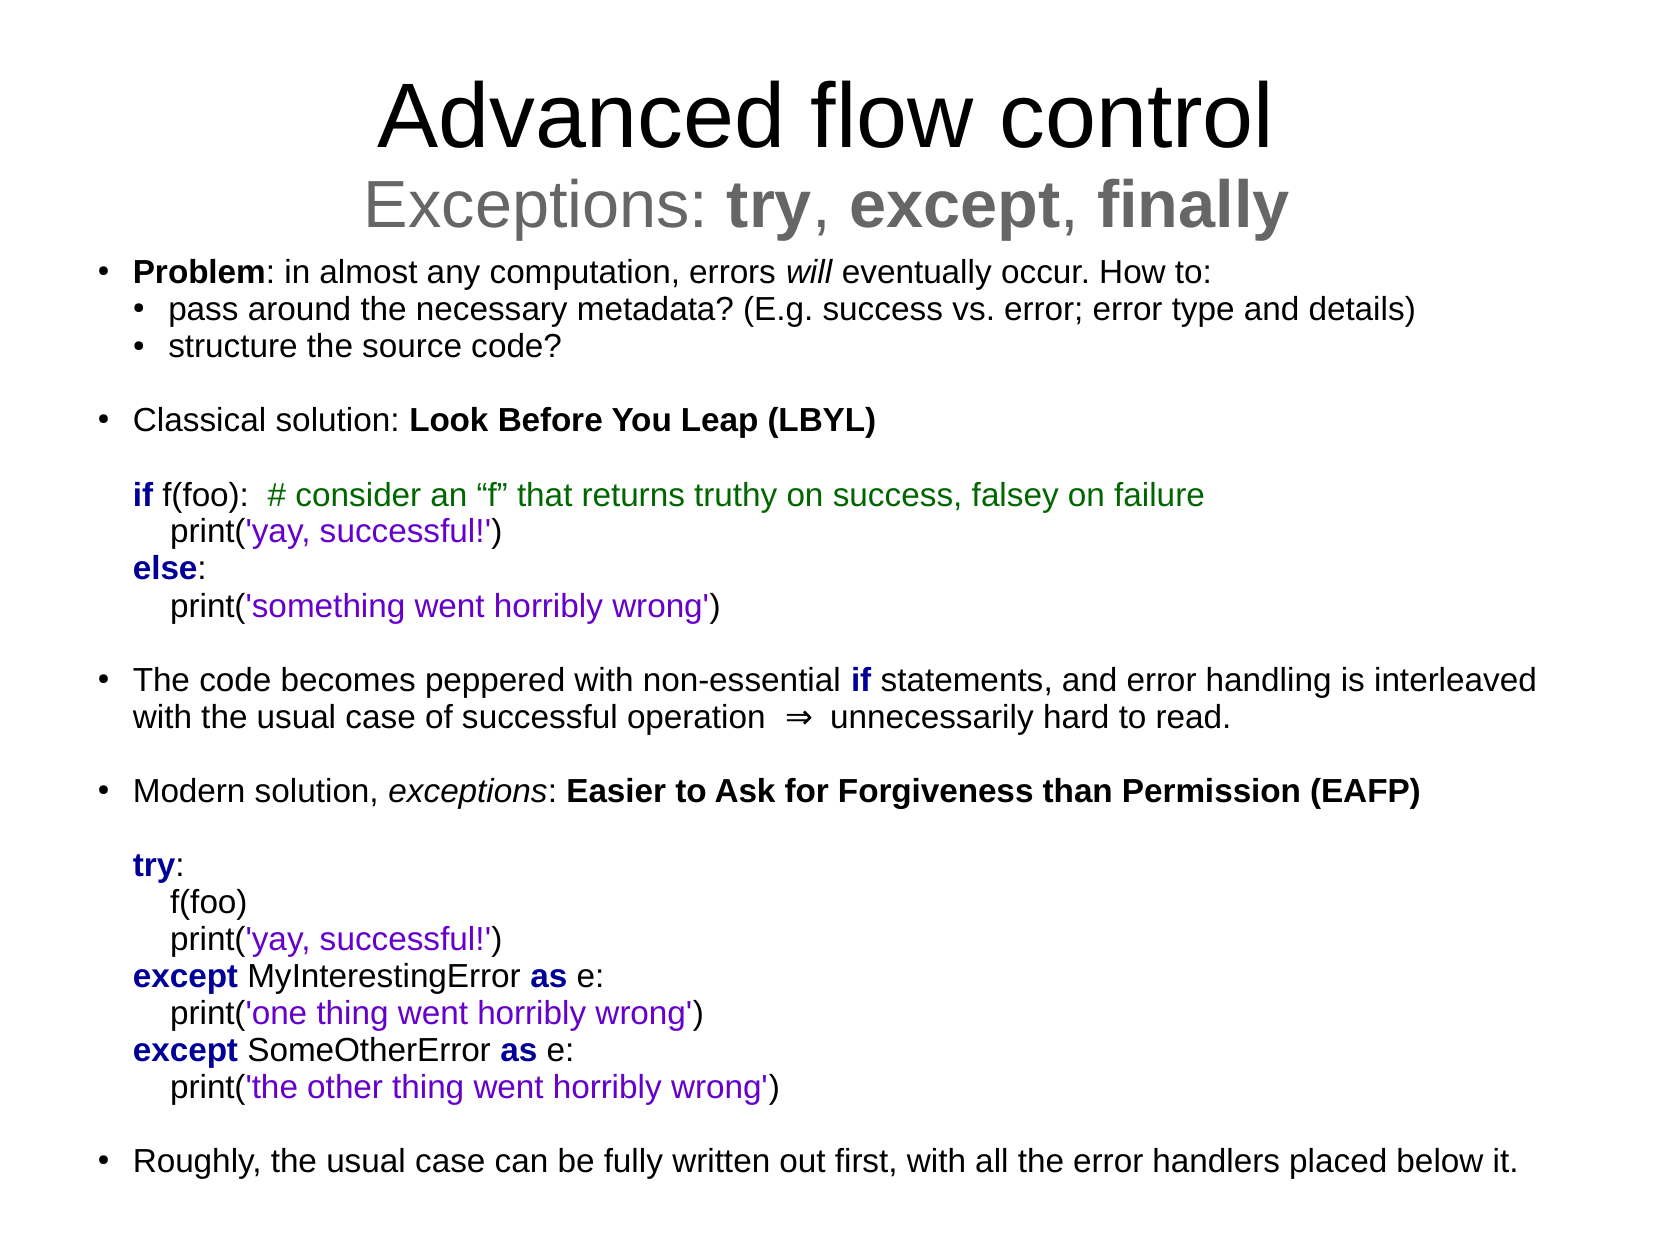

# Advanced flow control Exceptions: try, except, finally
Problem: in almost any computation, errors will eventually occur. How to:
pass around the necessary metadata? (E.g. success vs. error; error type and details)
structure the source code?
Classical solution: Look Before You Leap (LBYL)
if f(foo): # consider an “f” that returns truthy on success, falsey on failure
 print('yay, successful!')
else:
 print('something went horribly wrong')
The code becomes peppered with non-essential if statements, and error handling is interleaved
with the usual case of successful operation ⇒ unnecessarily hard to read.
Modern solution, exceptions: Easier to Ask for Forgiveness than Permission (EAFP)
try:
 f(foo)
 print('yay, successful!')
except MyInterestingError as e:
 print('one thing went horribly wrong')
except SomeOtherError as e:
 print('the other thing went horribly wrong')
Roughly, the usual case can be fully written out first, with all the error handlers placed below it.